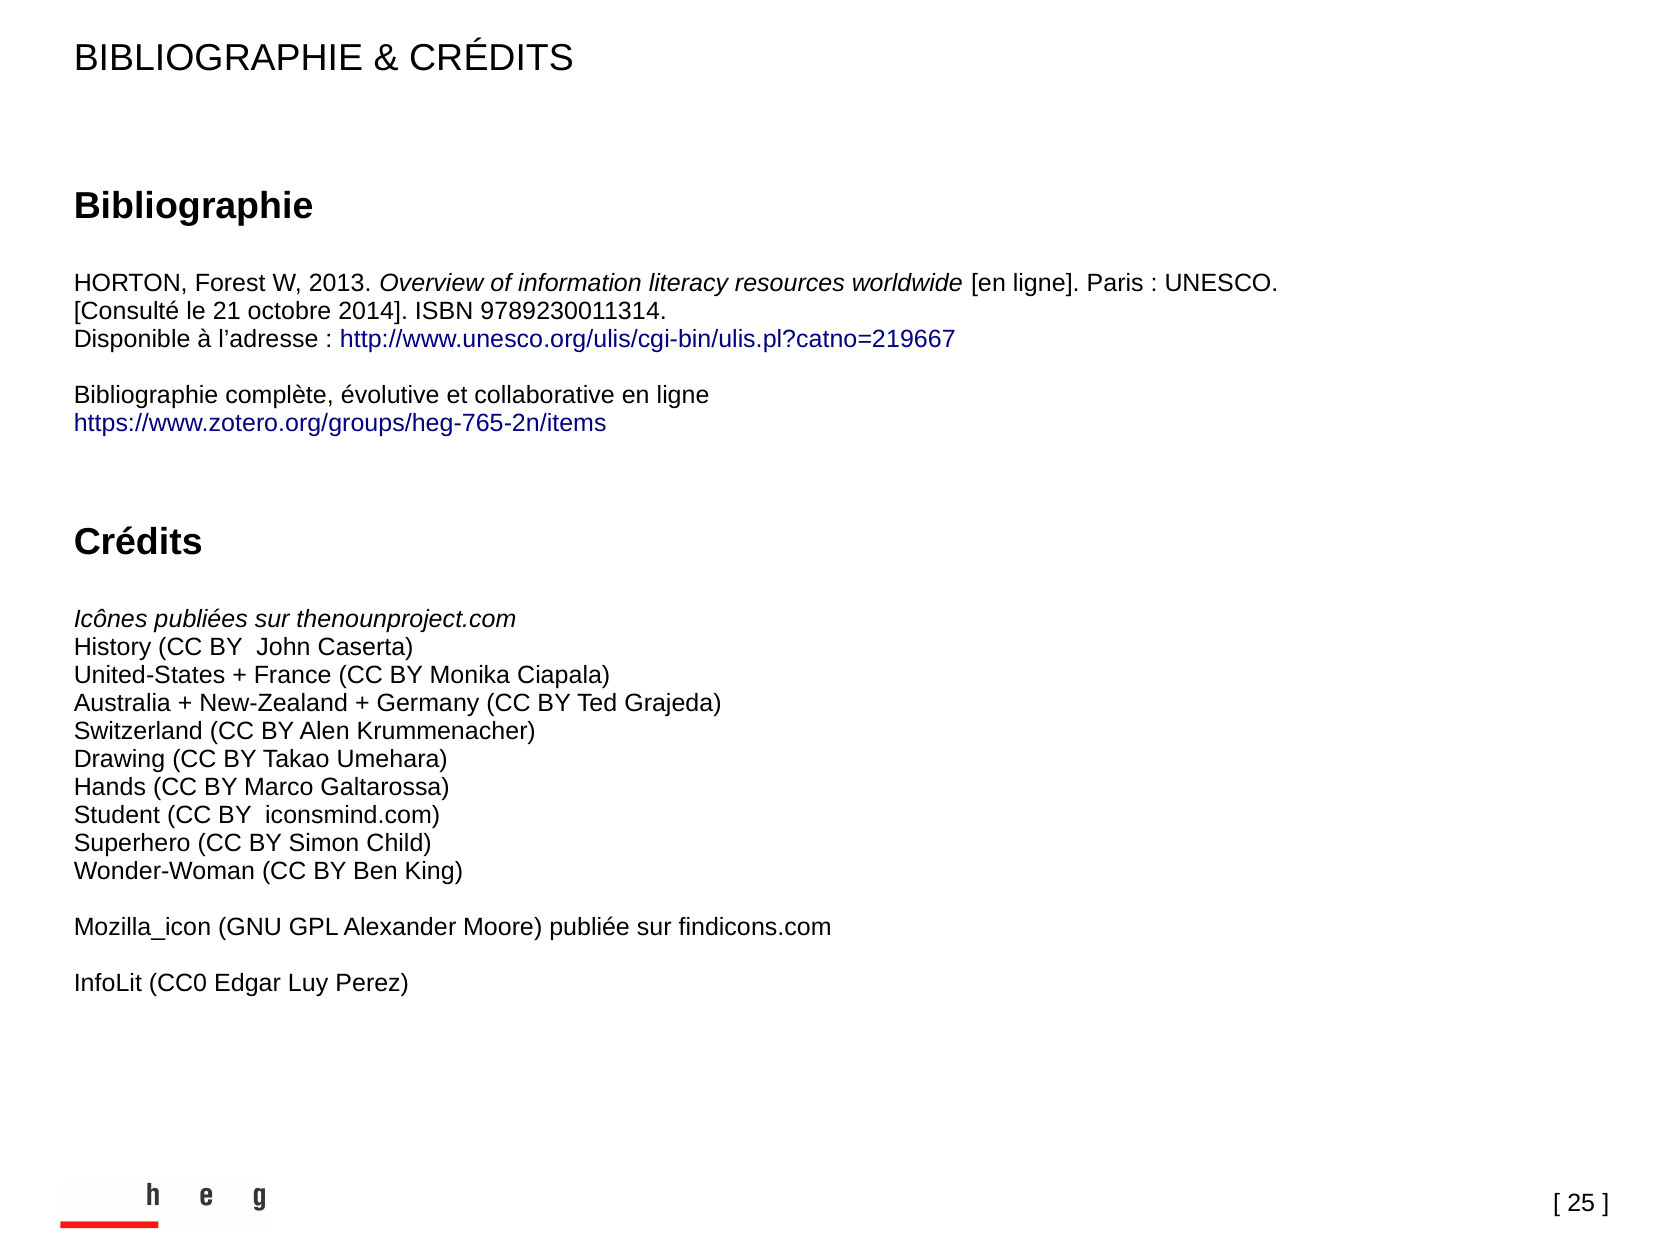

BIBLIOGRAPHIE & CRÉDITS
Bibliographie
HORTON, Forest W, 2013. Overview of information literacy resources worldwide [en ligne]. Paris : UNESCO. [Consulté le 21 octobre 2014]. ISBN 9789230011314.
Disponible à l’adresse : http://www.unesco.org/ulis/cgi-bin/ulis.pl?catno=219667
Bibliographie complète, évolutive et collaborative en ligne
https://www.zotero.org/groups/heg-765-2n/items
Crédits
Icônes publiées sur thenounproject.com
History (CC BY John Caserta)
United-States + France (CC BY Monika Ciapala)
Australia + New-Zealand + Germany (CC BY Ted Grajeda)
Switzerland (CC BY Alen Krummenacher)
Drawing (CC BY Takao Umehara)
Hands (CC BY Marco Galtarossa)
Student (CC BY iconsmind.com)
Superhero (CC BY Simon Child)
Wonder-Woman (CC BY Ben King)
Mozilla_icon (GNU GPL Alexander Moore) publiée sur findicons.com
InfoLit (CC0 Edgar Luy Perez)